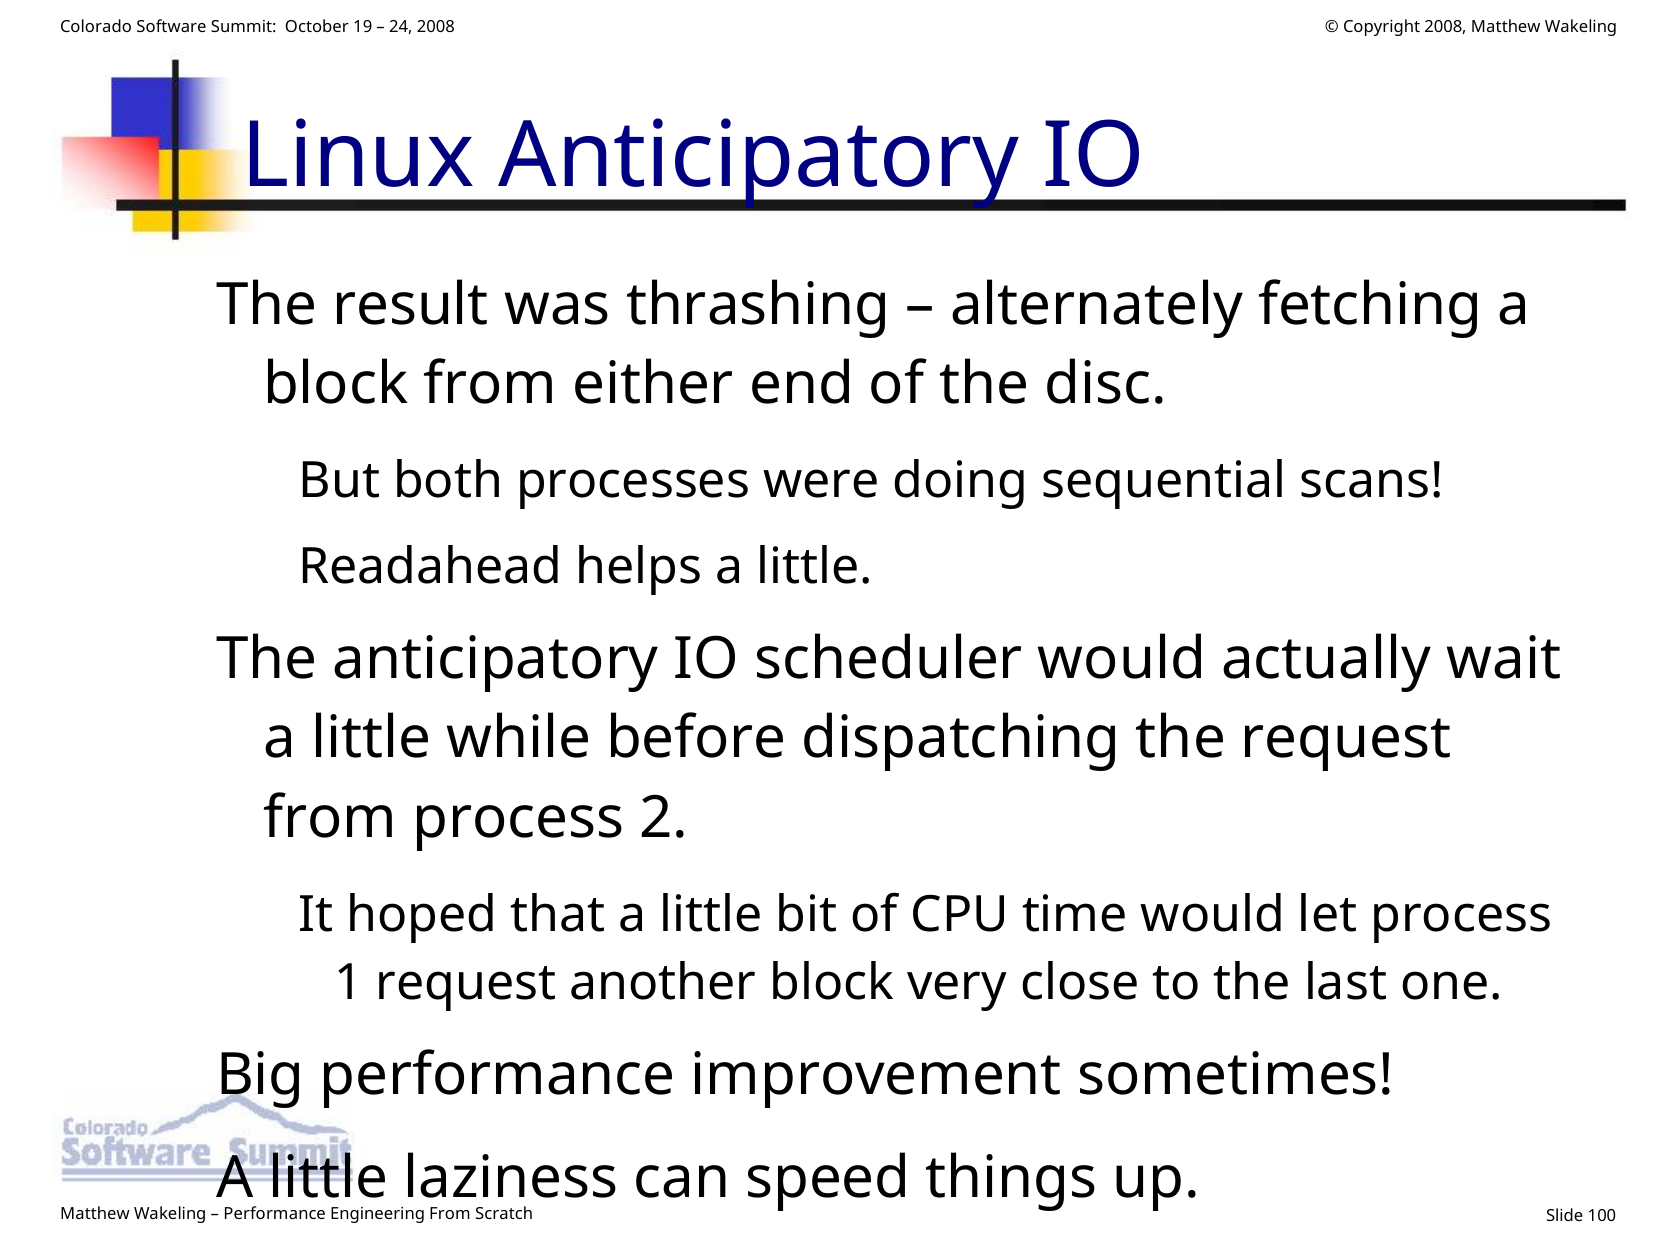

# Linux Anticipatory IO
The result was thrashing – alternately fetching a block from either end of the disc.
But both processes were doing sequential scans!
Readahead helps a little.
The anticipatory IO scheduler would actually wait a little while before dispatching the request from process 2.
It hoped that a little bit of CPU time would let process 1 request another block very close to the last one.
Big performance improvement sometimes!
A little laziness can speed things up.